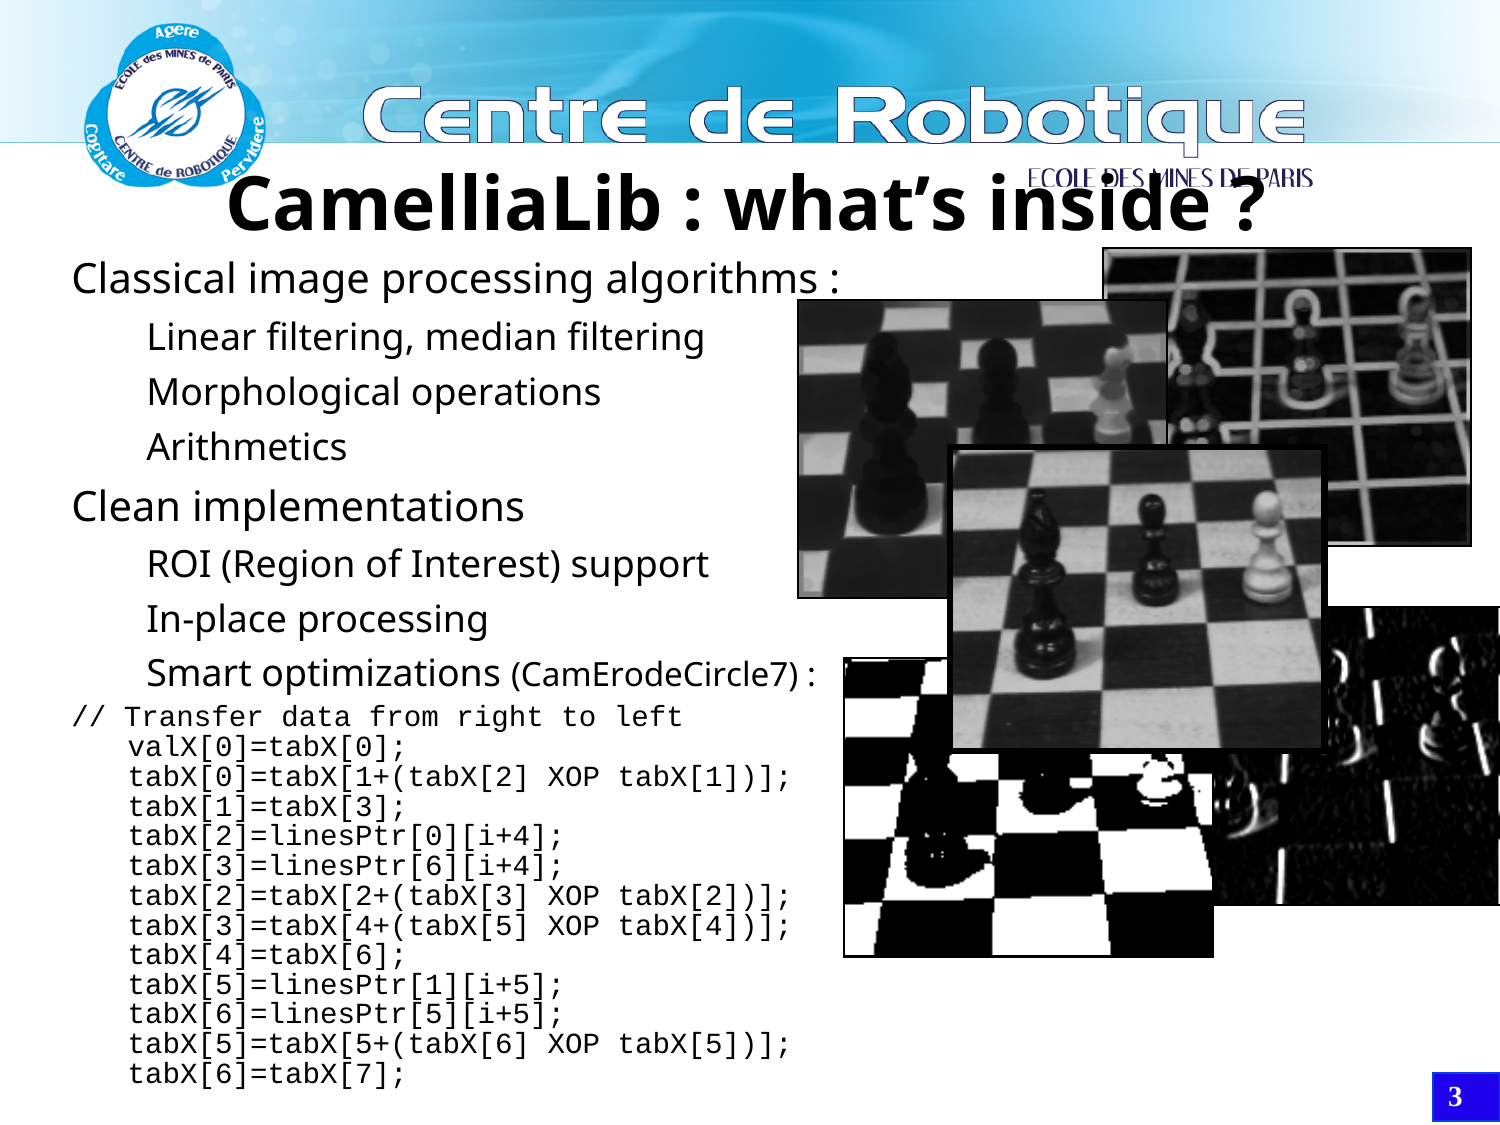

# CamelliaLib : what’s inside ?
Classical image processing algorithms :
Linear filtering, median filtering
Morphological operations
Arithmetics
Clean implementations
ROI (Region of Interest) support
In-place processing
Smart optimizations (CamErodeCircle7) :
// Transfer data from right to left
valX[0]=tabX[0];
tabX[0]=tabX[1+(tabX[2] XOP tabX[1])];
tabX[1]=tabX[3];
tabX[2]=linesPtr[0][i+4];
tabX[3]=linesPtr[6][i+4];
tabX[2]=tabX[2+(tabX[3] XOP tabX[2])];
tabX[3]=tabX[4+(tabX[5] XOP tabX[4])];
tabX[4]=tabX[6];
tabX[5]=linesPtr[1][i+5];
tabX[6]=linesPtr[5][i+5];
tabX[5]=tabX[5+(tabX[6] XOP tabX[5])];
tabX[6]=tabX[7];